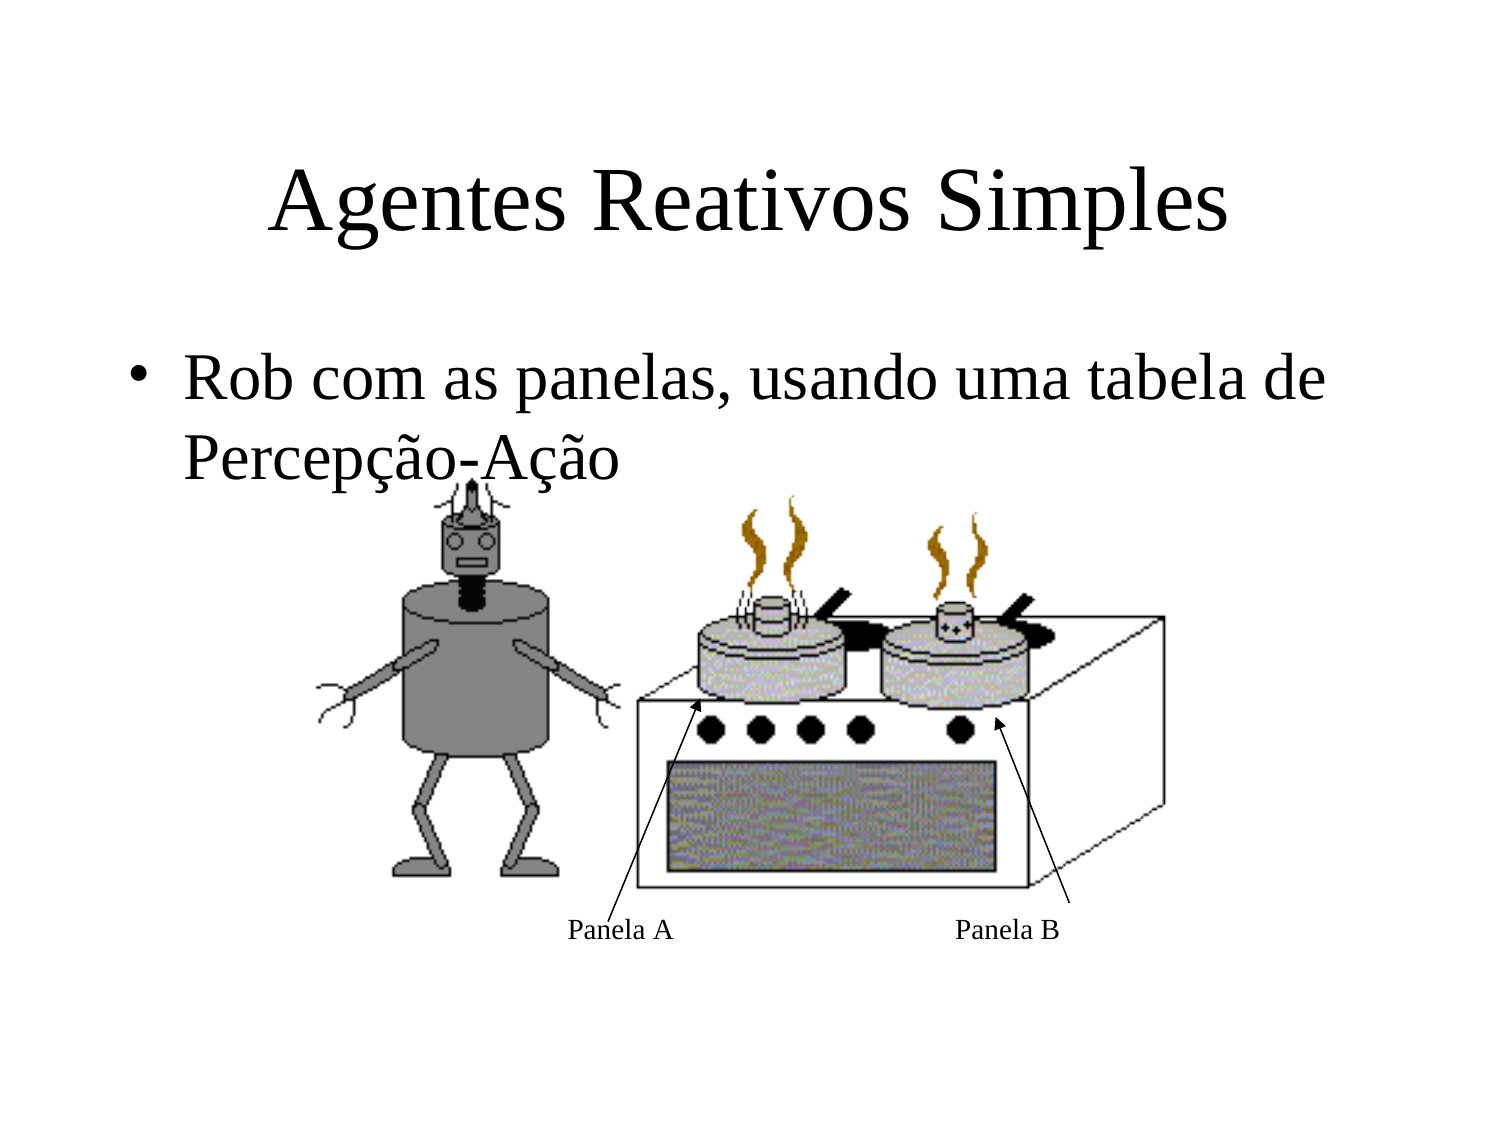

# Agentes Reativos Simples
Rob com as panelas, usando uma tabela de Percepção-Ação
Panela A
Panela B